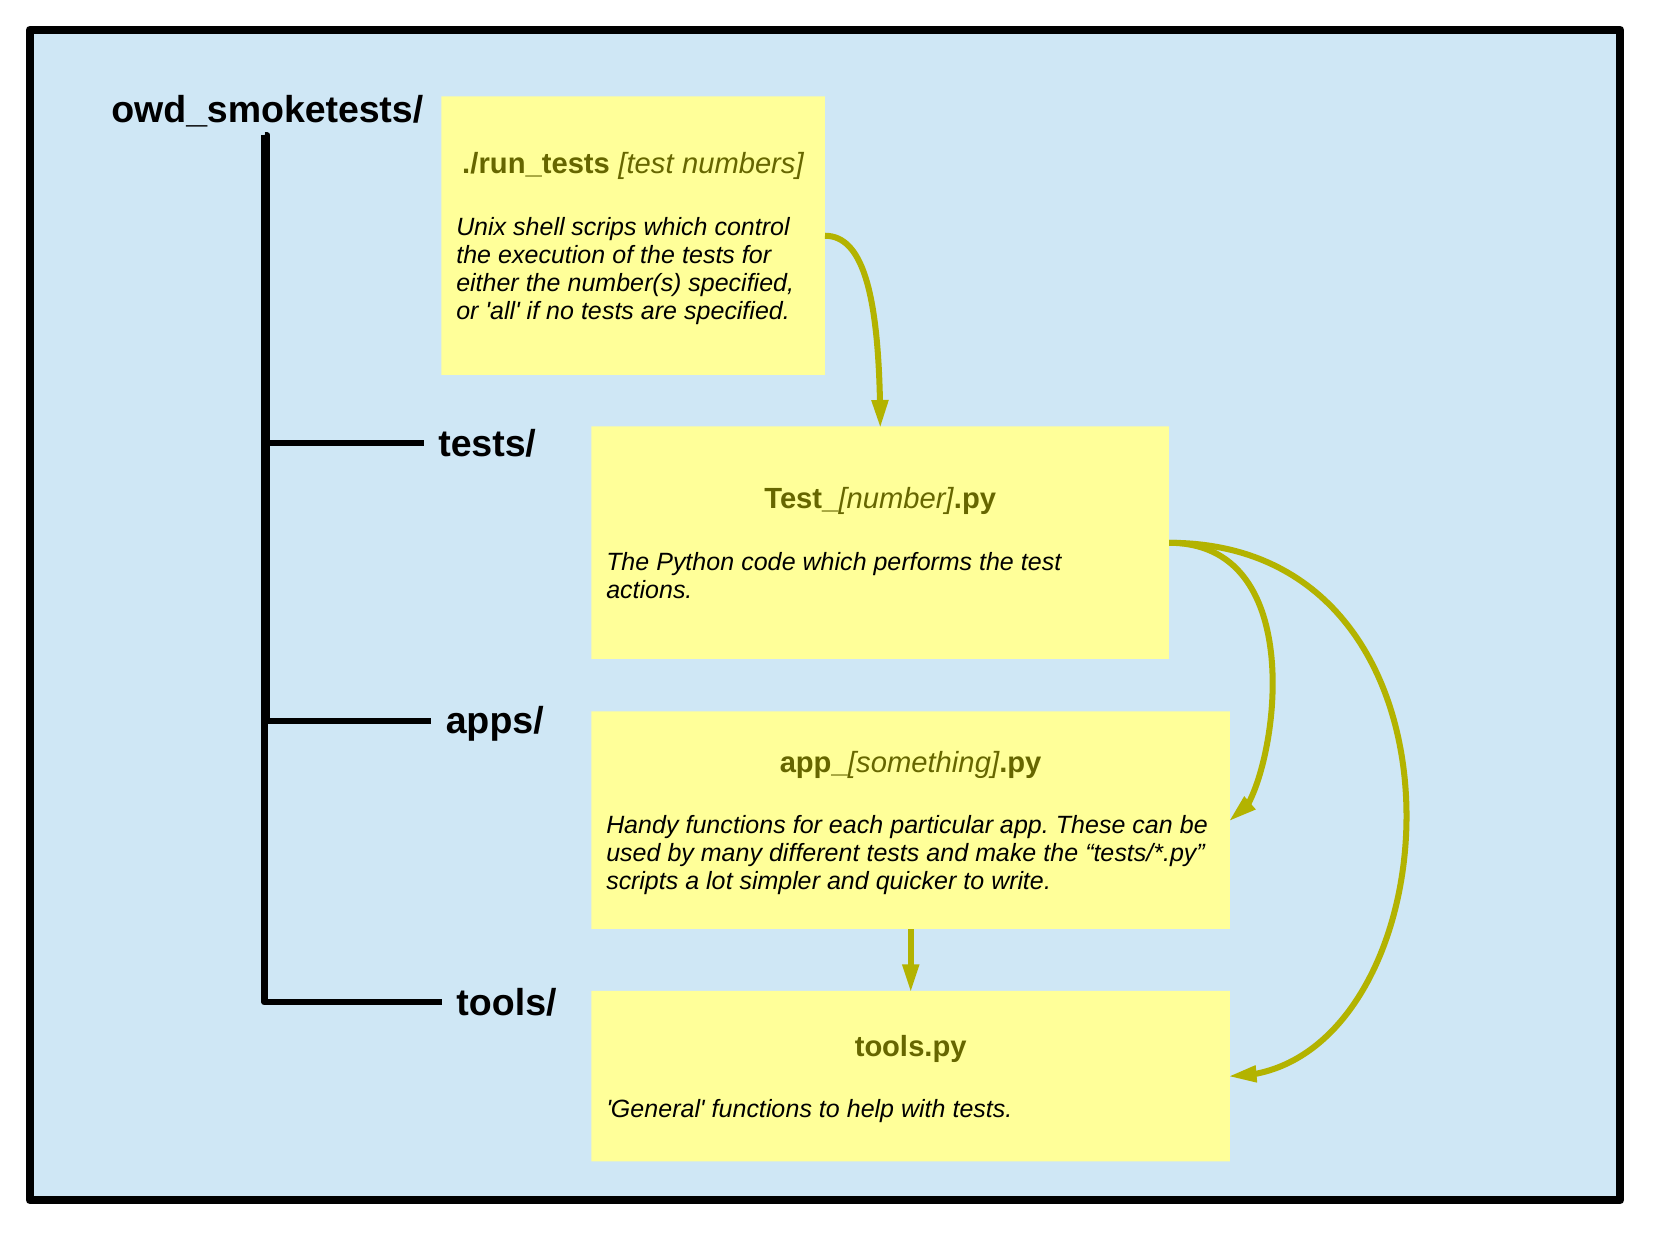

owd_smoketests/
./run_tests [test numbers]
Unix shell scrips which control the execution of the tests for either the number(s) specified, or 'all' if no tests are specified.
tests/
Test_[number].py
The Python code which performs the test actions.
apps/
app_[something].py
Handy functions for each particular app. These can be used by many different tests and make the “tests/*.py” scripts a lot simpler and quicker to write.
tools/
tools.py
'General' functions to help with tests.